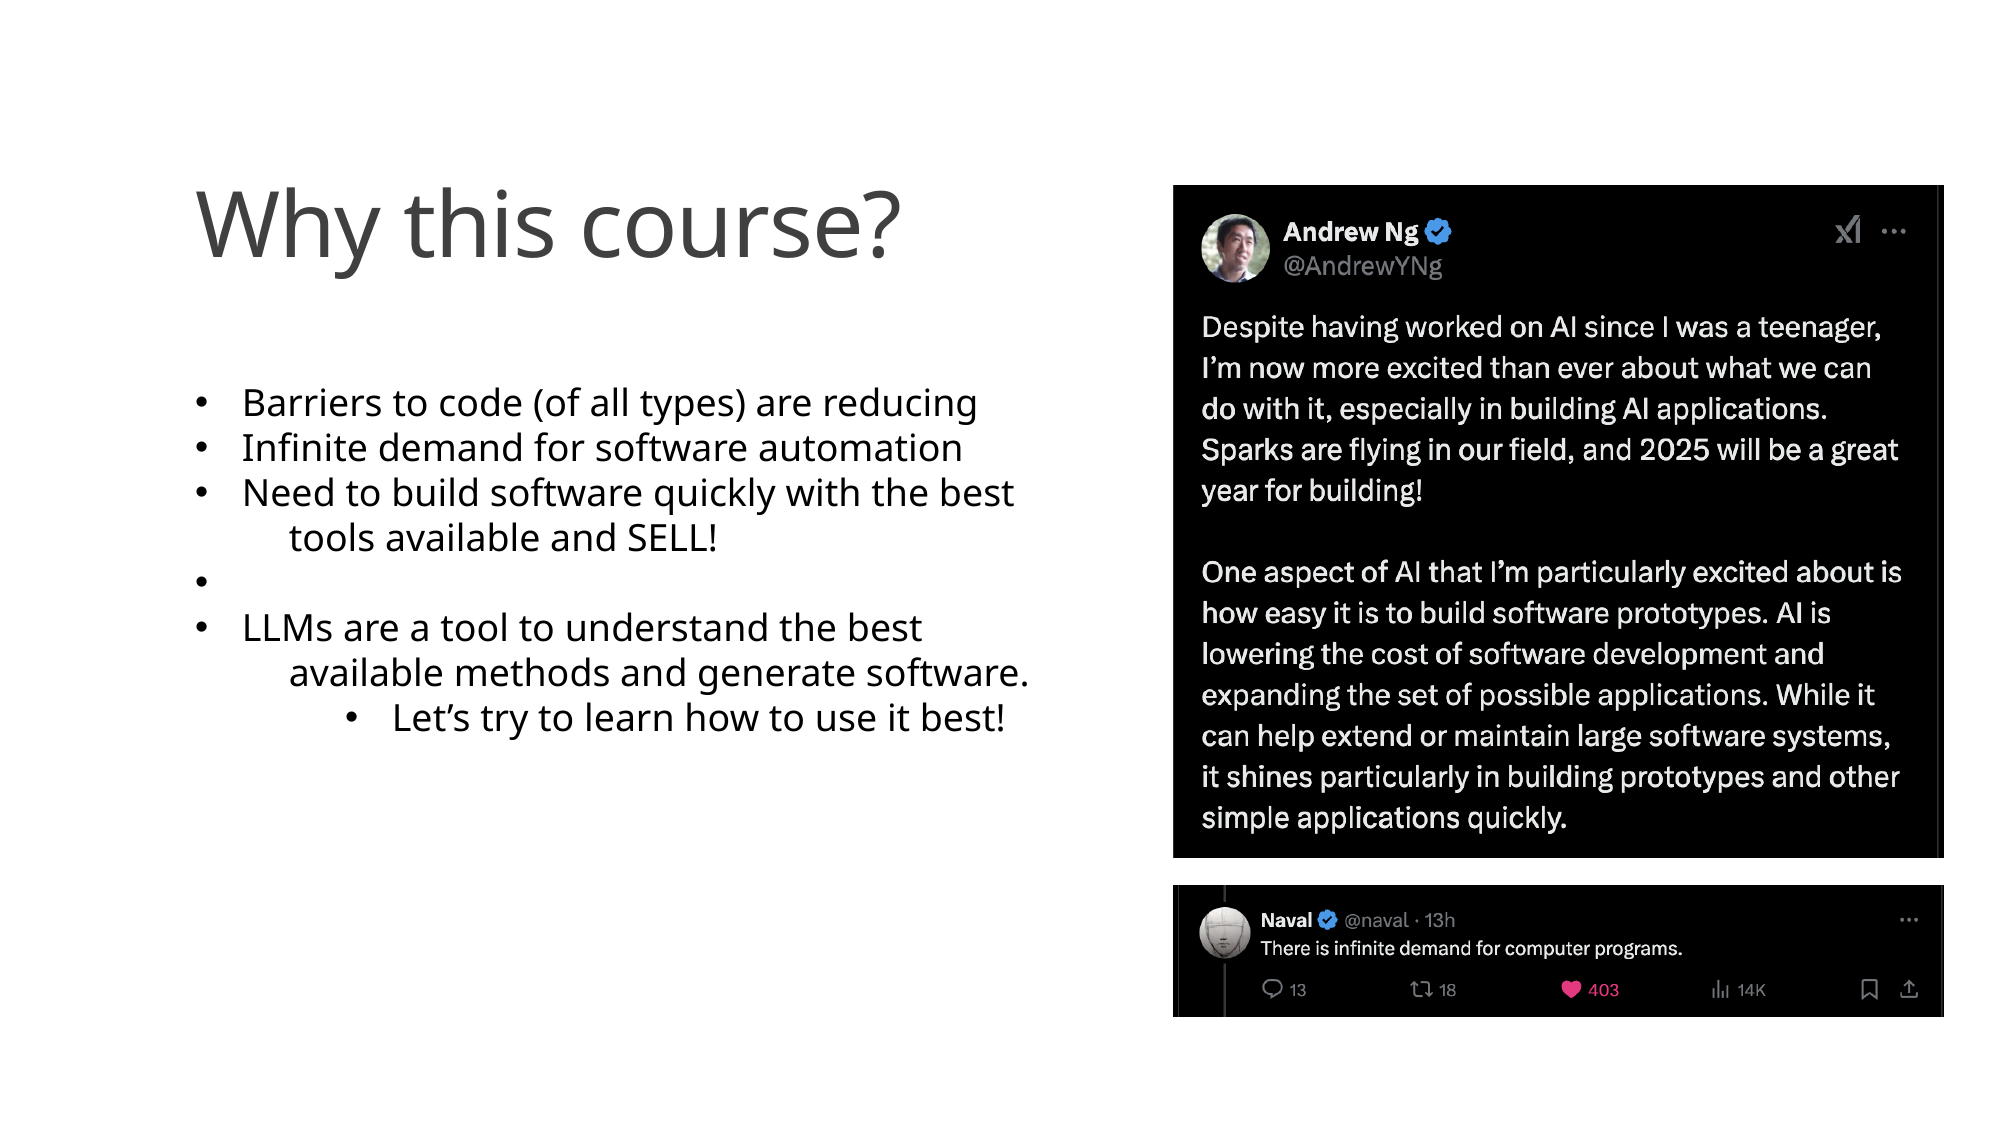

# Why this course?
Barriers to code (of all types) are reducing
Infinite demand for software automation
Need to build software quickly with the best tools available and SELL!
LLMs are a tool to understand the best available methods and generate software.
Let’s try to learn how to use it best!